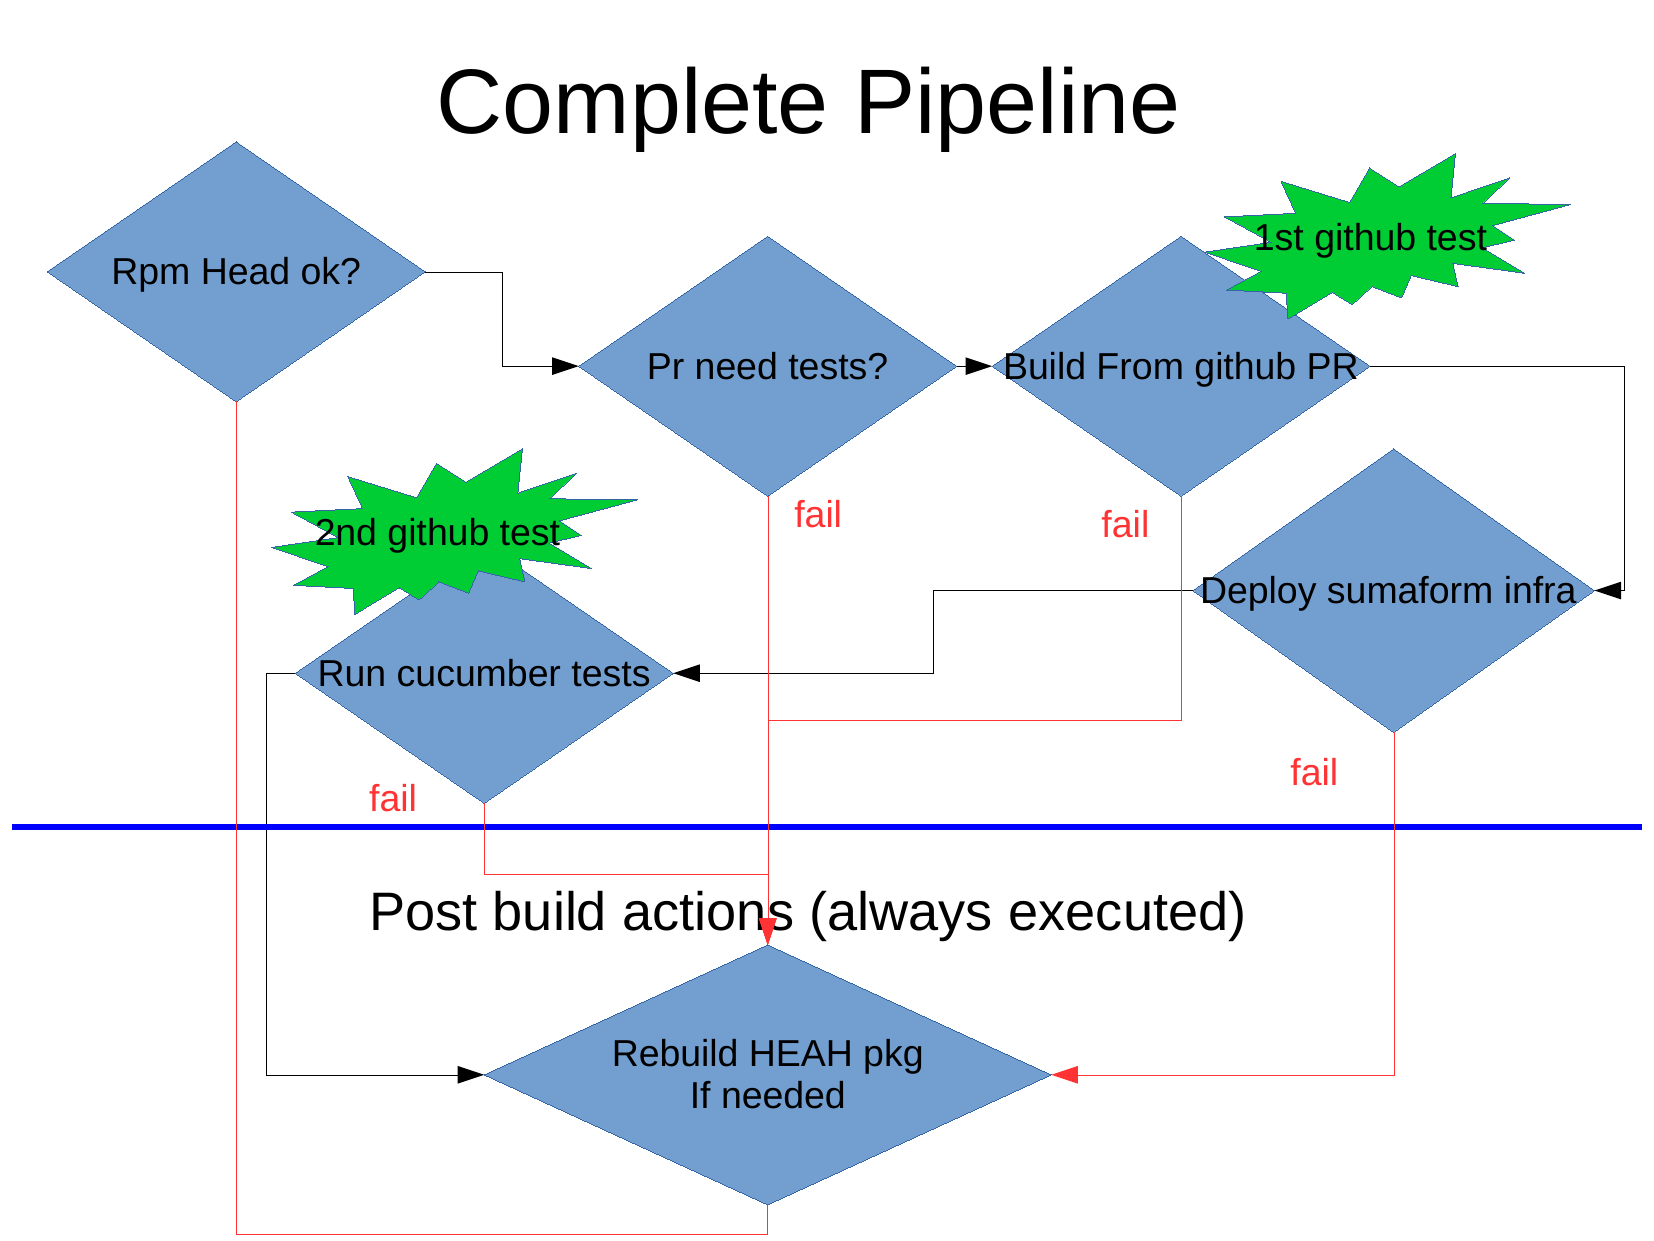

# Complete Pipeline
Rpm Head ok?
1st github test
Pr need tests?
Build From github PR
2nd github test
Deploy sumaform infra
fail
fail
Run cucumber tests
fail
fail
Post build actions (always executed)
Rebuild HEAH pkg
If needed